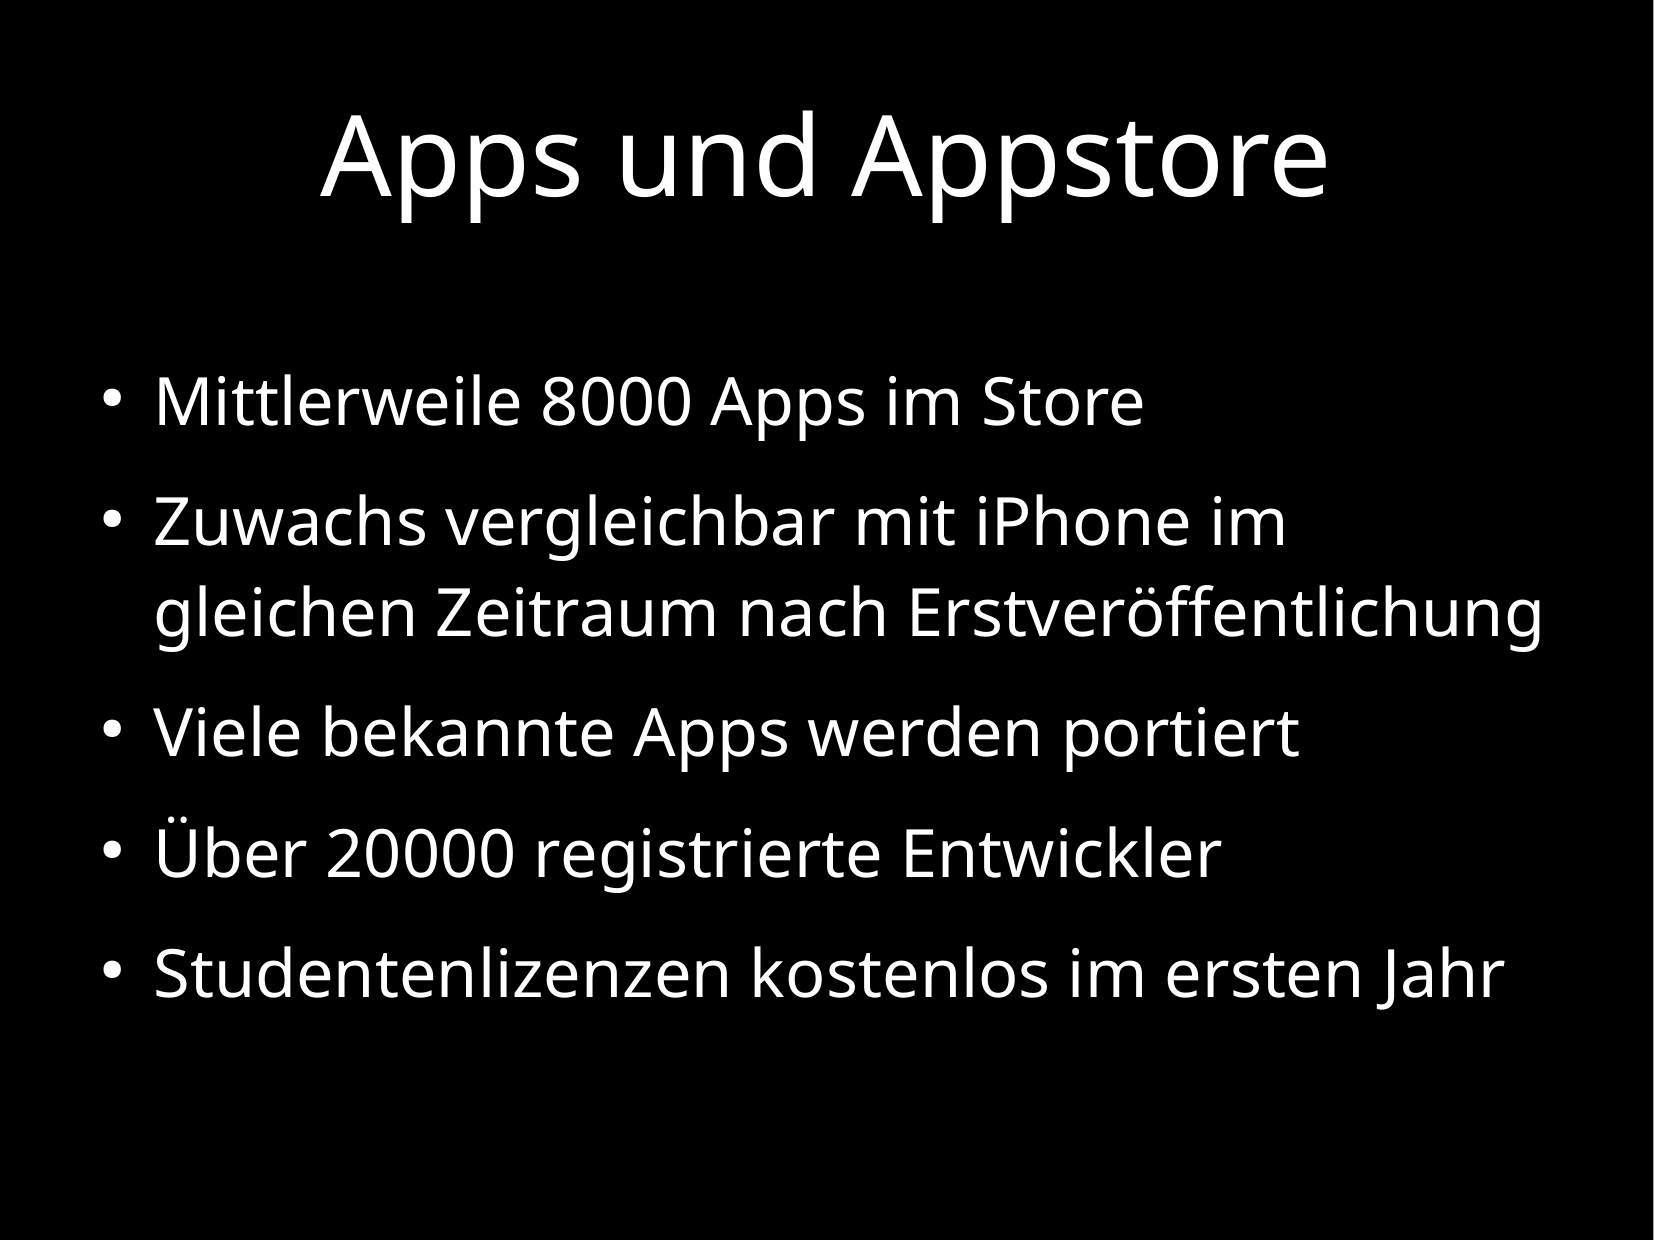

# Apps und Appstore
Mittlerweile 8000 Apps im Store
Zuwachs vergleichbar mit iPhone im gleichen Zeitraum nach Erstveröffentlichung
Viele bekannte Apps werden portiert
Über 20000 registrierte Entwickler
Studentenlizenzen kostenlos im ersten Jahr